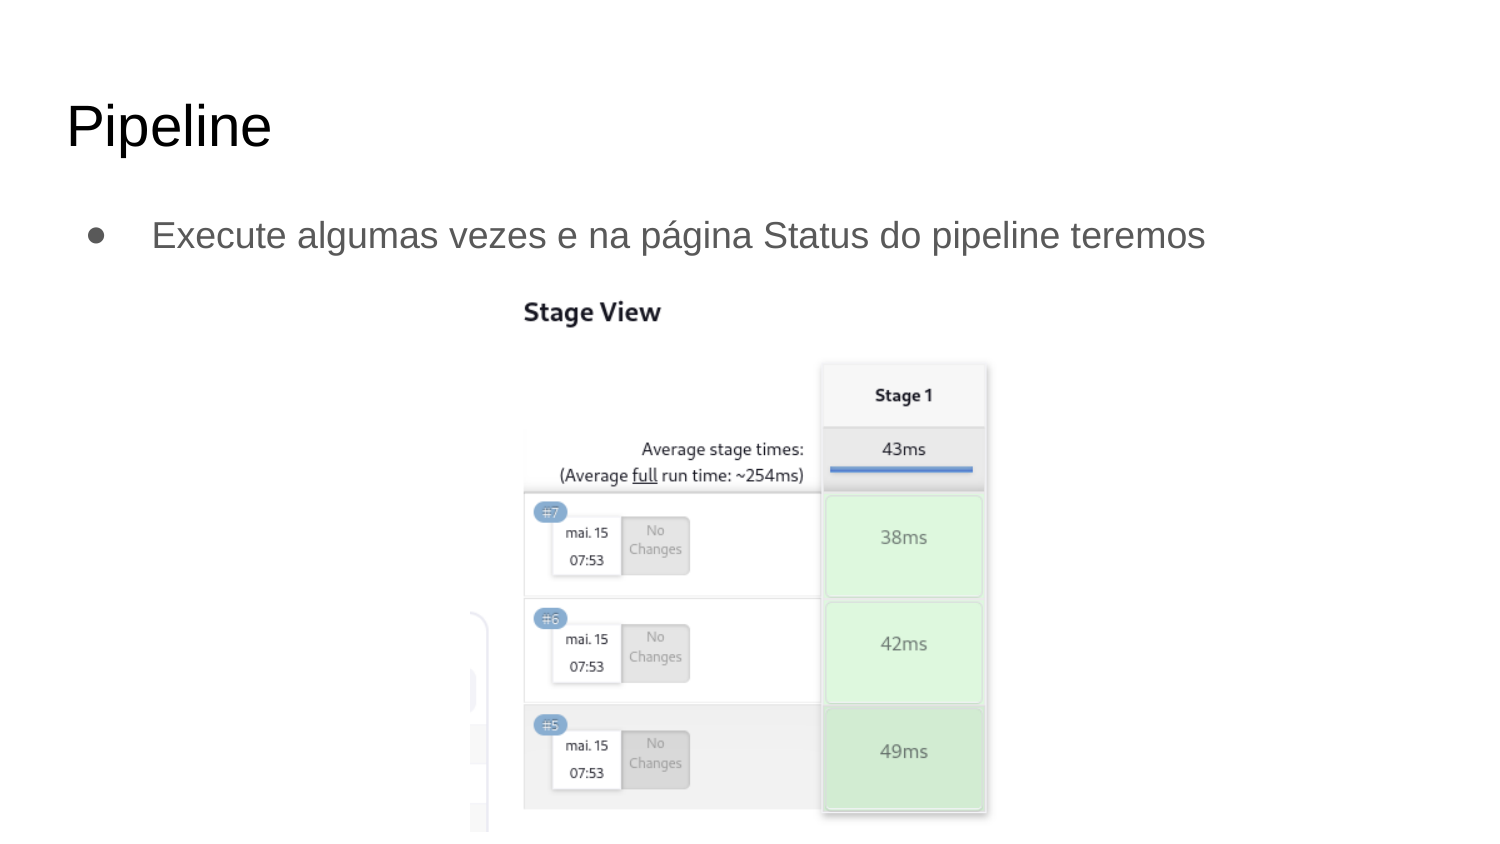

# Pipeline
 Execute algumas vezes e na página Status do pipeline teremos